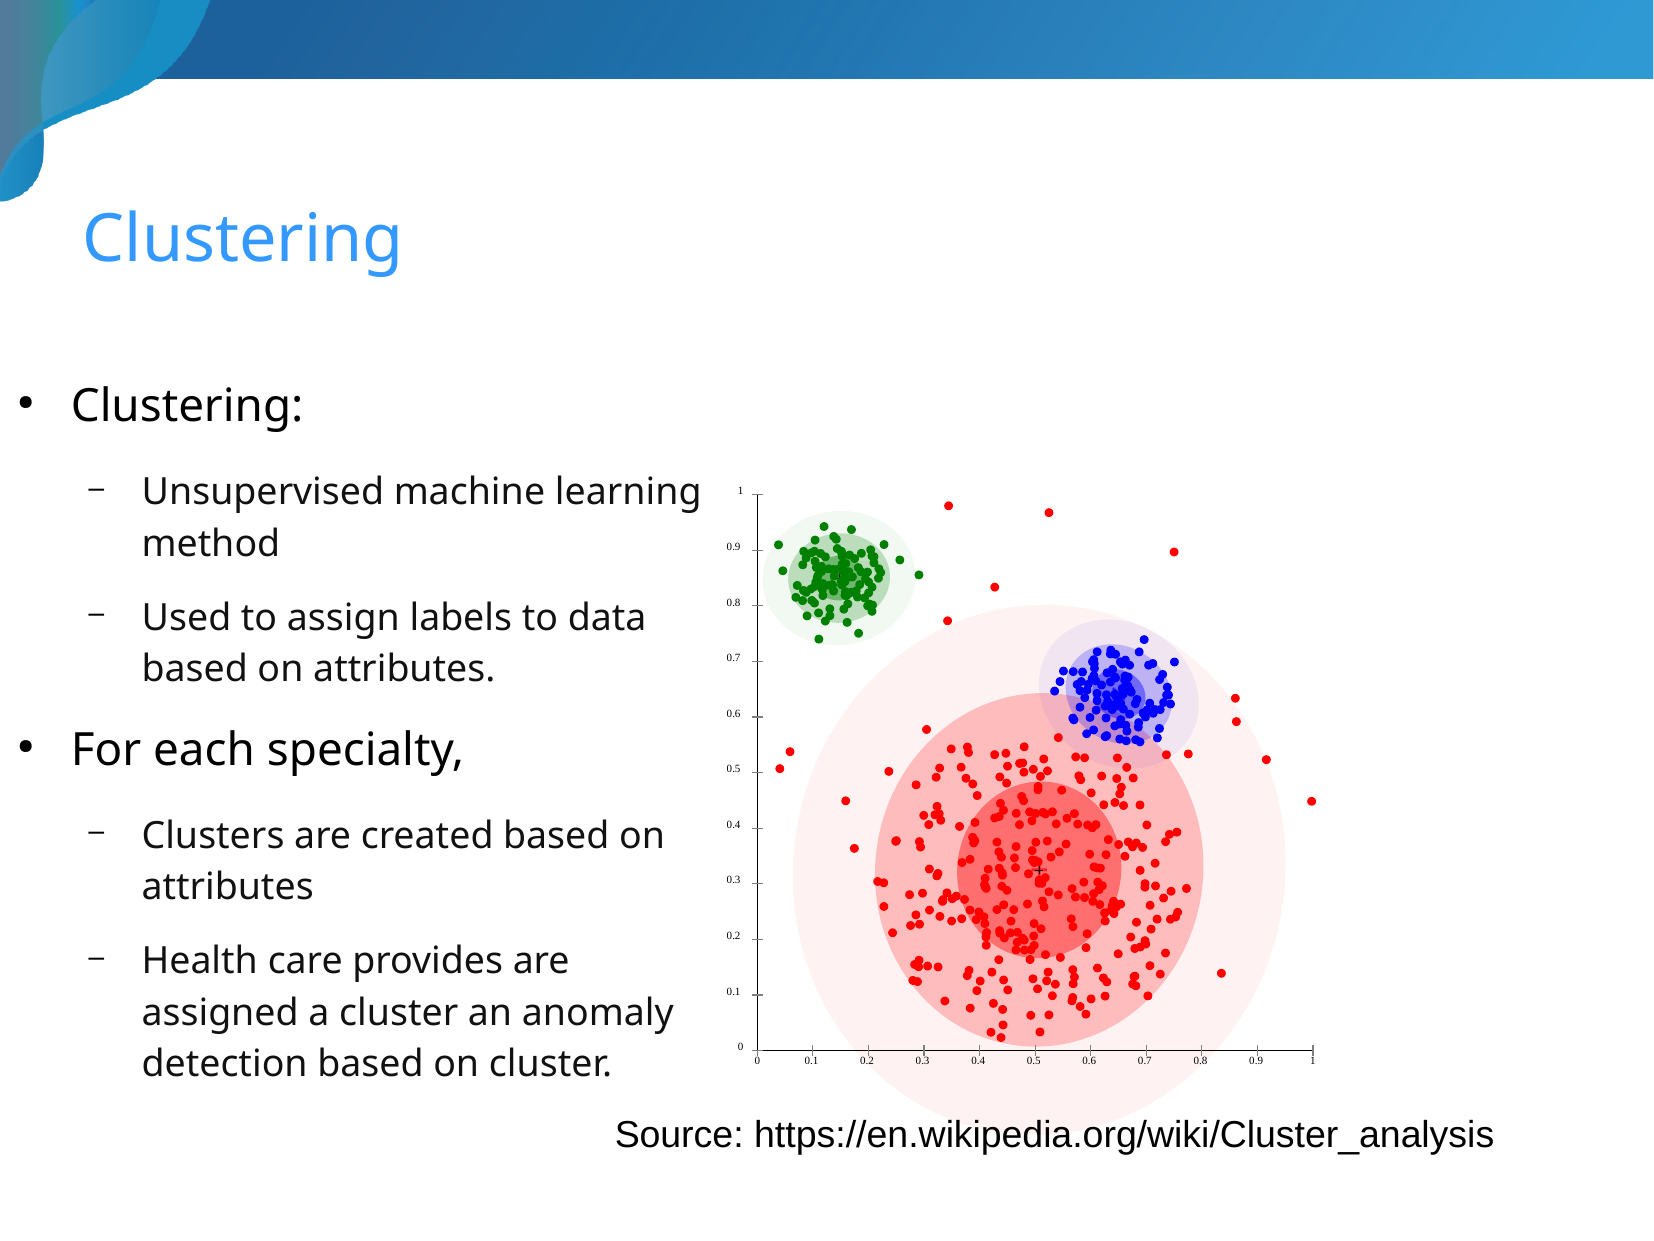

# Clustering
Clustering:
Unsupervised machine learning method
Used to assign labels to data based on attributes.
For each specialty,
Clusters are created based on attributes
Health care provides are assigned a cluster an anomaly detection based on cluster.
Source: https://en.wikipedia.org/wiki/Cluster_analysis